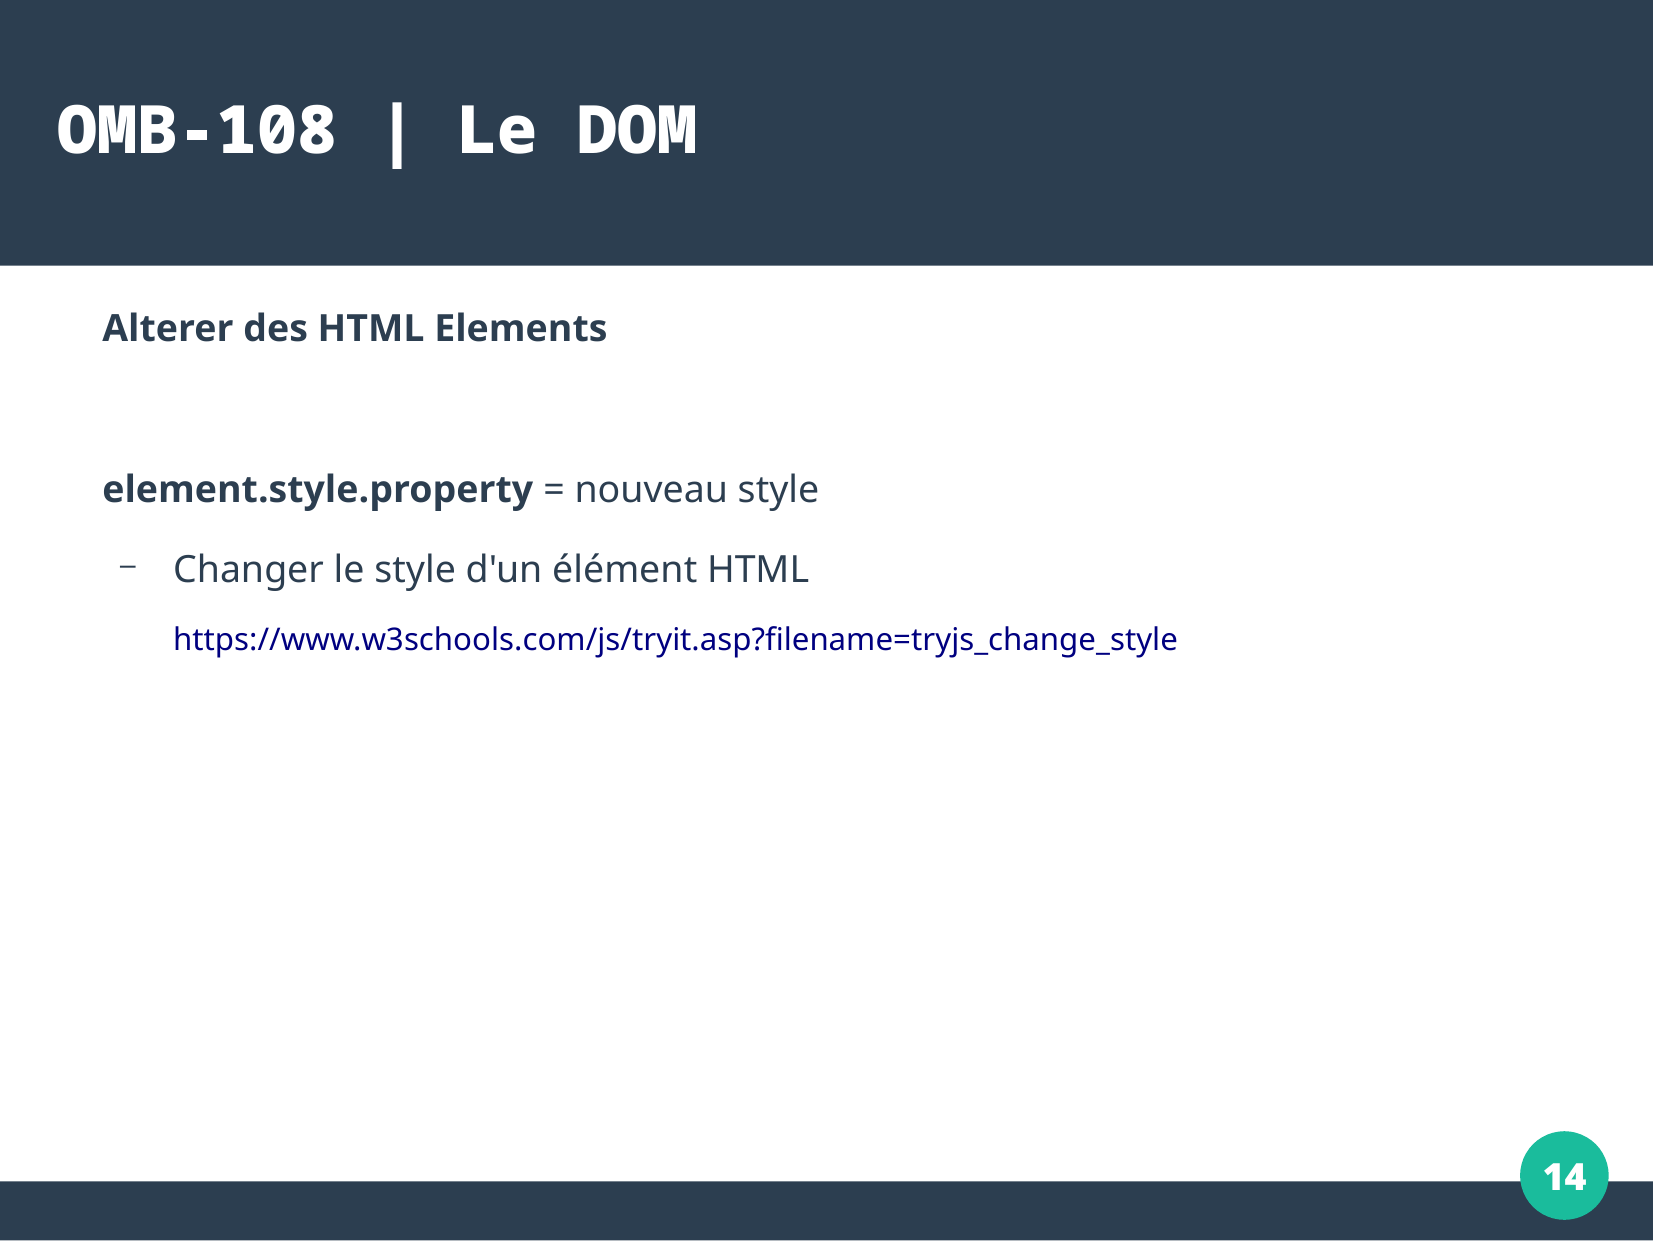

OMB-108 | Le DOM
# Alterer des HTML Elements
element.style.property = nouveau style
Changer le style d'un élément HTML
https://www.w3schools.com/js/tryit.asp?filename=tryjs_change_style
14